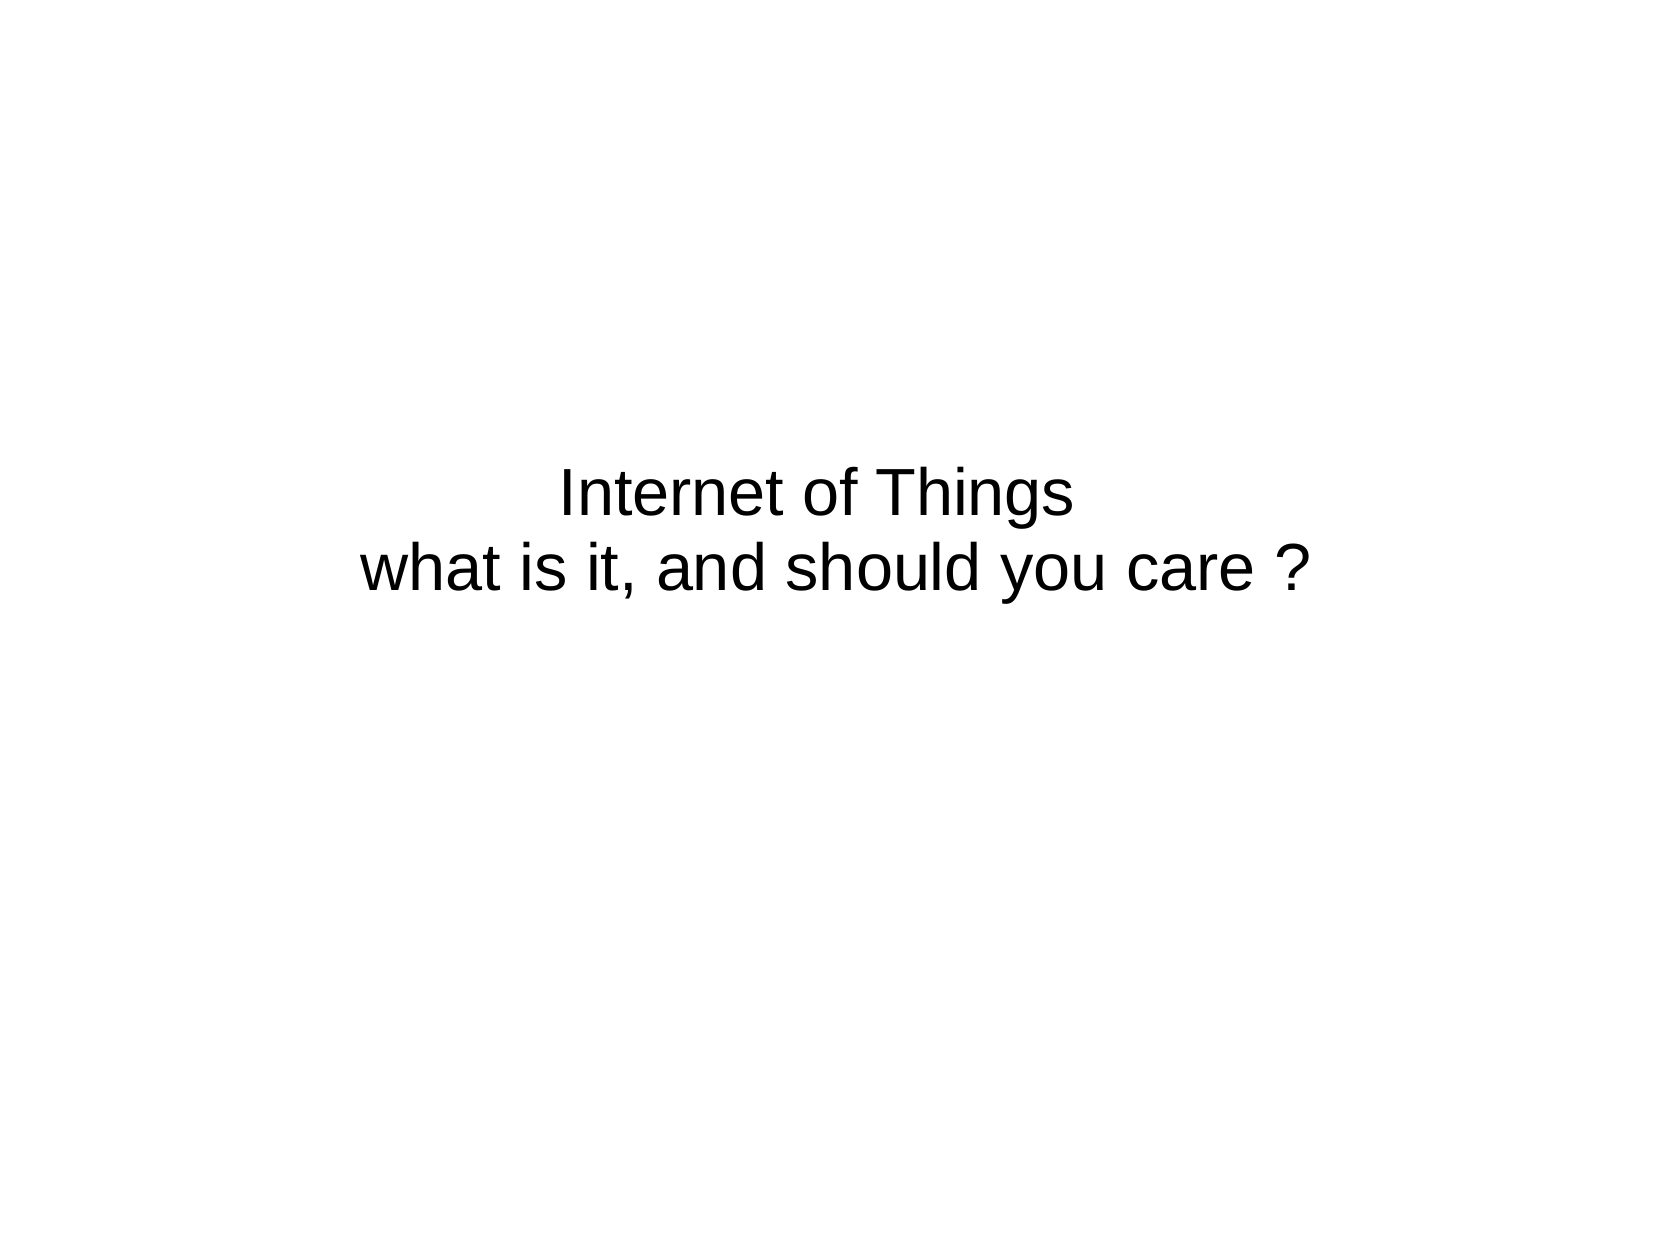

Internet of Things
 what is it, and should you care ?